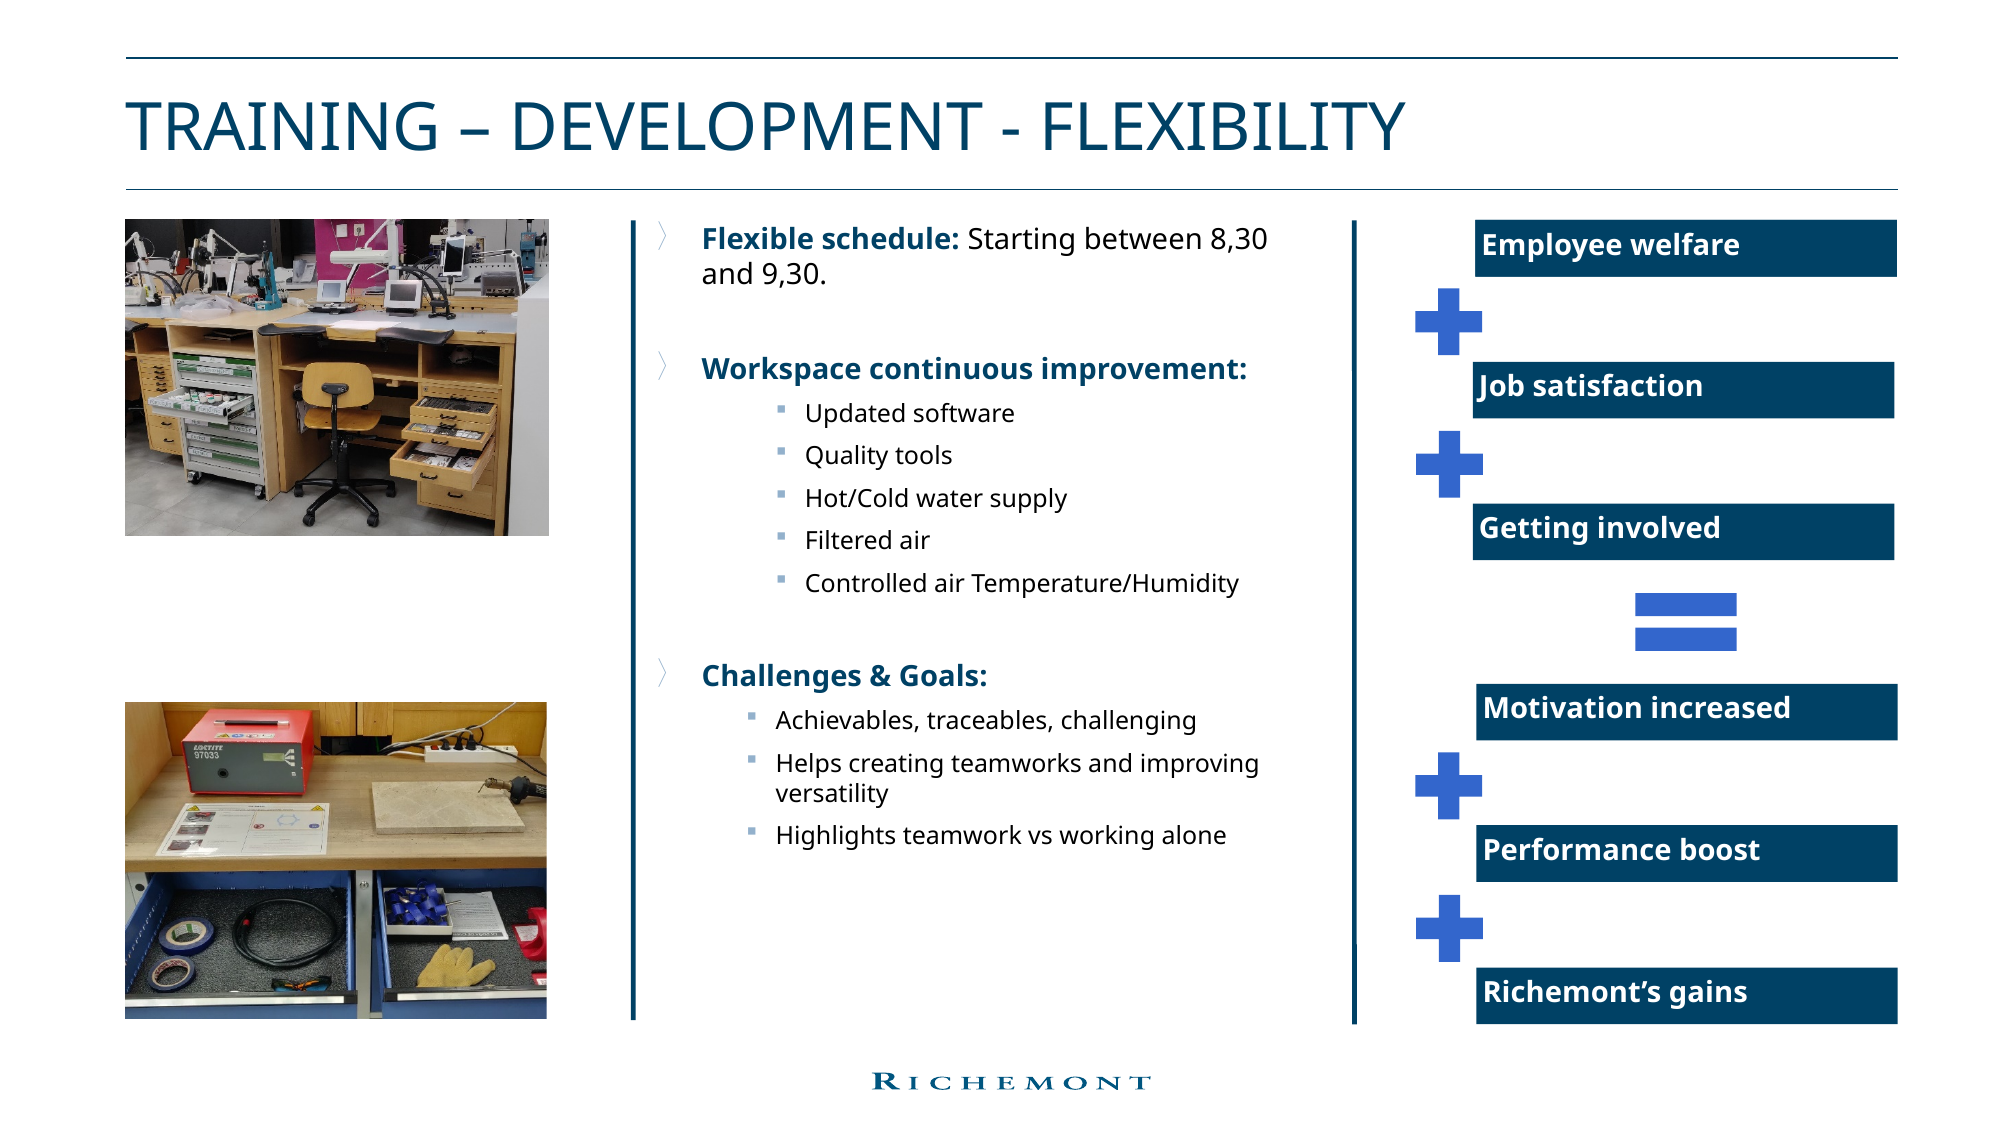

# Training – development - flexibility
Achiving lower PaP ratings
Employee welfare
Flexible schedule: Starting between 8,30 and 9,30.
Workspace continuous improvement:
Updated software
Quality tools
Hot/Cold water supply
Filtered air
Controlled air Temperature/Humidity
Challenges & Goals:
Achievables, traceables, challenging
Helps creating teamworks and improving versatility
Highlights teamwork vs working alone
Job satisfaction
Getting involved
Motivation increased
Performance boost
Richemont’s gains